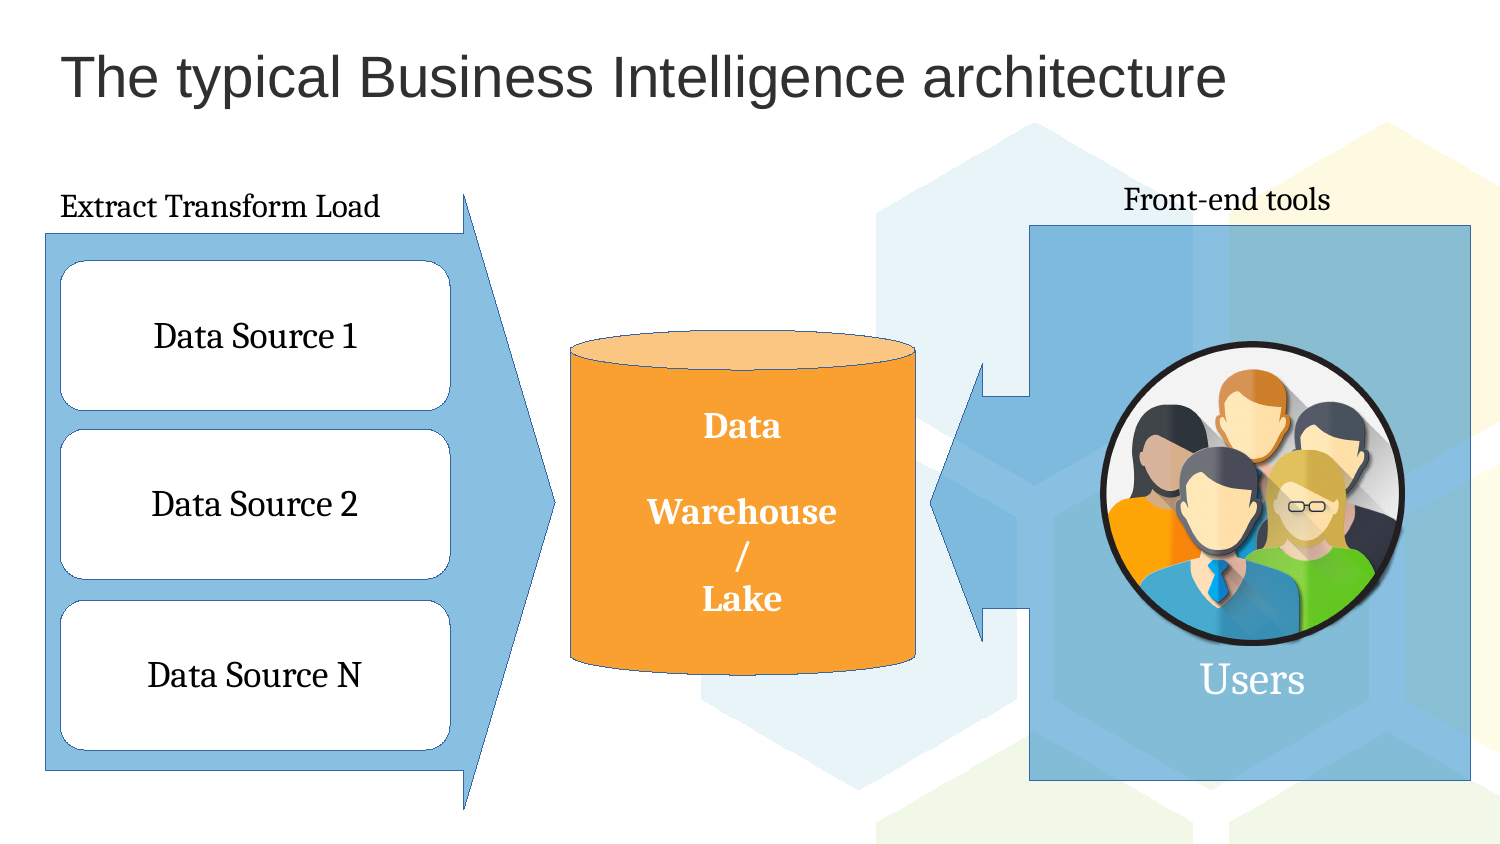

# The typical Business Intelligence architecture
Front-end tools
Extract Transform Load
Data Source 1
Data
Warehouse
/
Lake
Data Source 2
Data Source N
Users